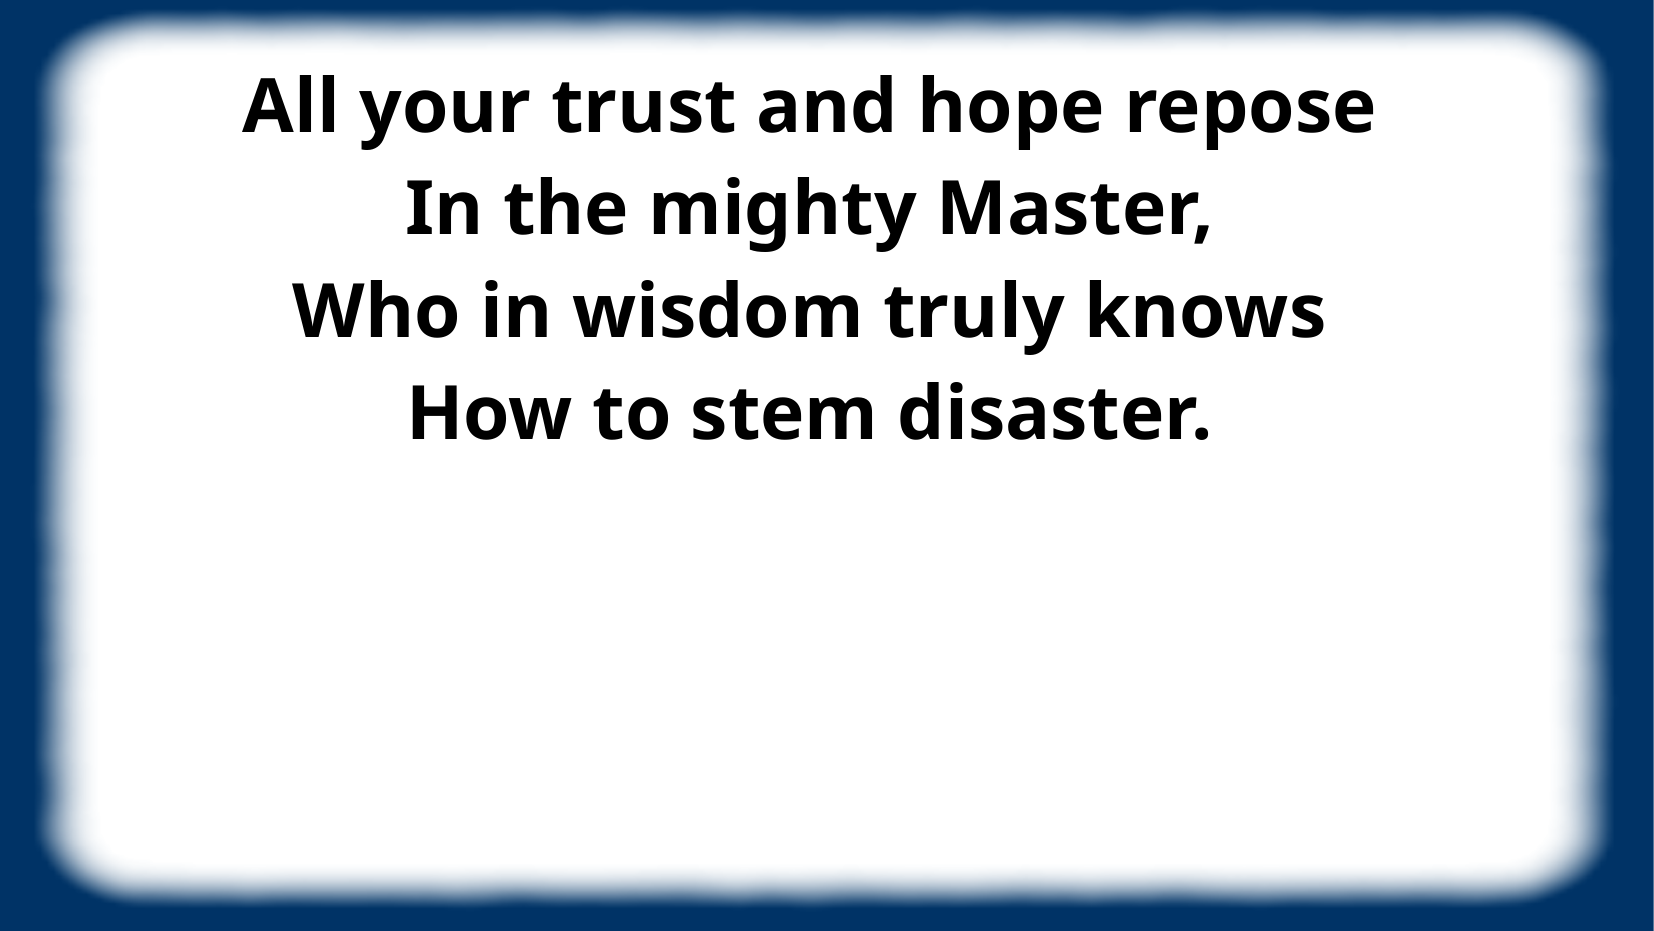

All your trust and hope repose
In the mighty Master,
Who in wisdom truly knows
How to stem disaster.